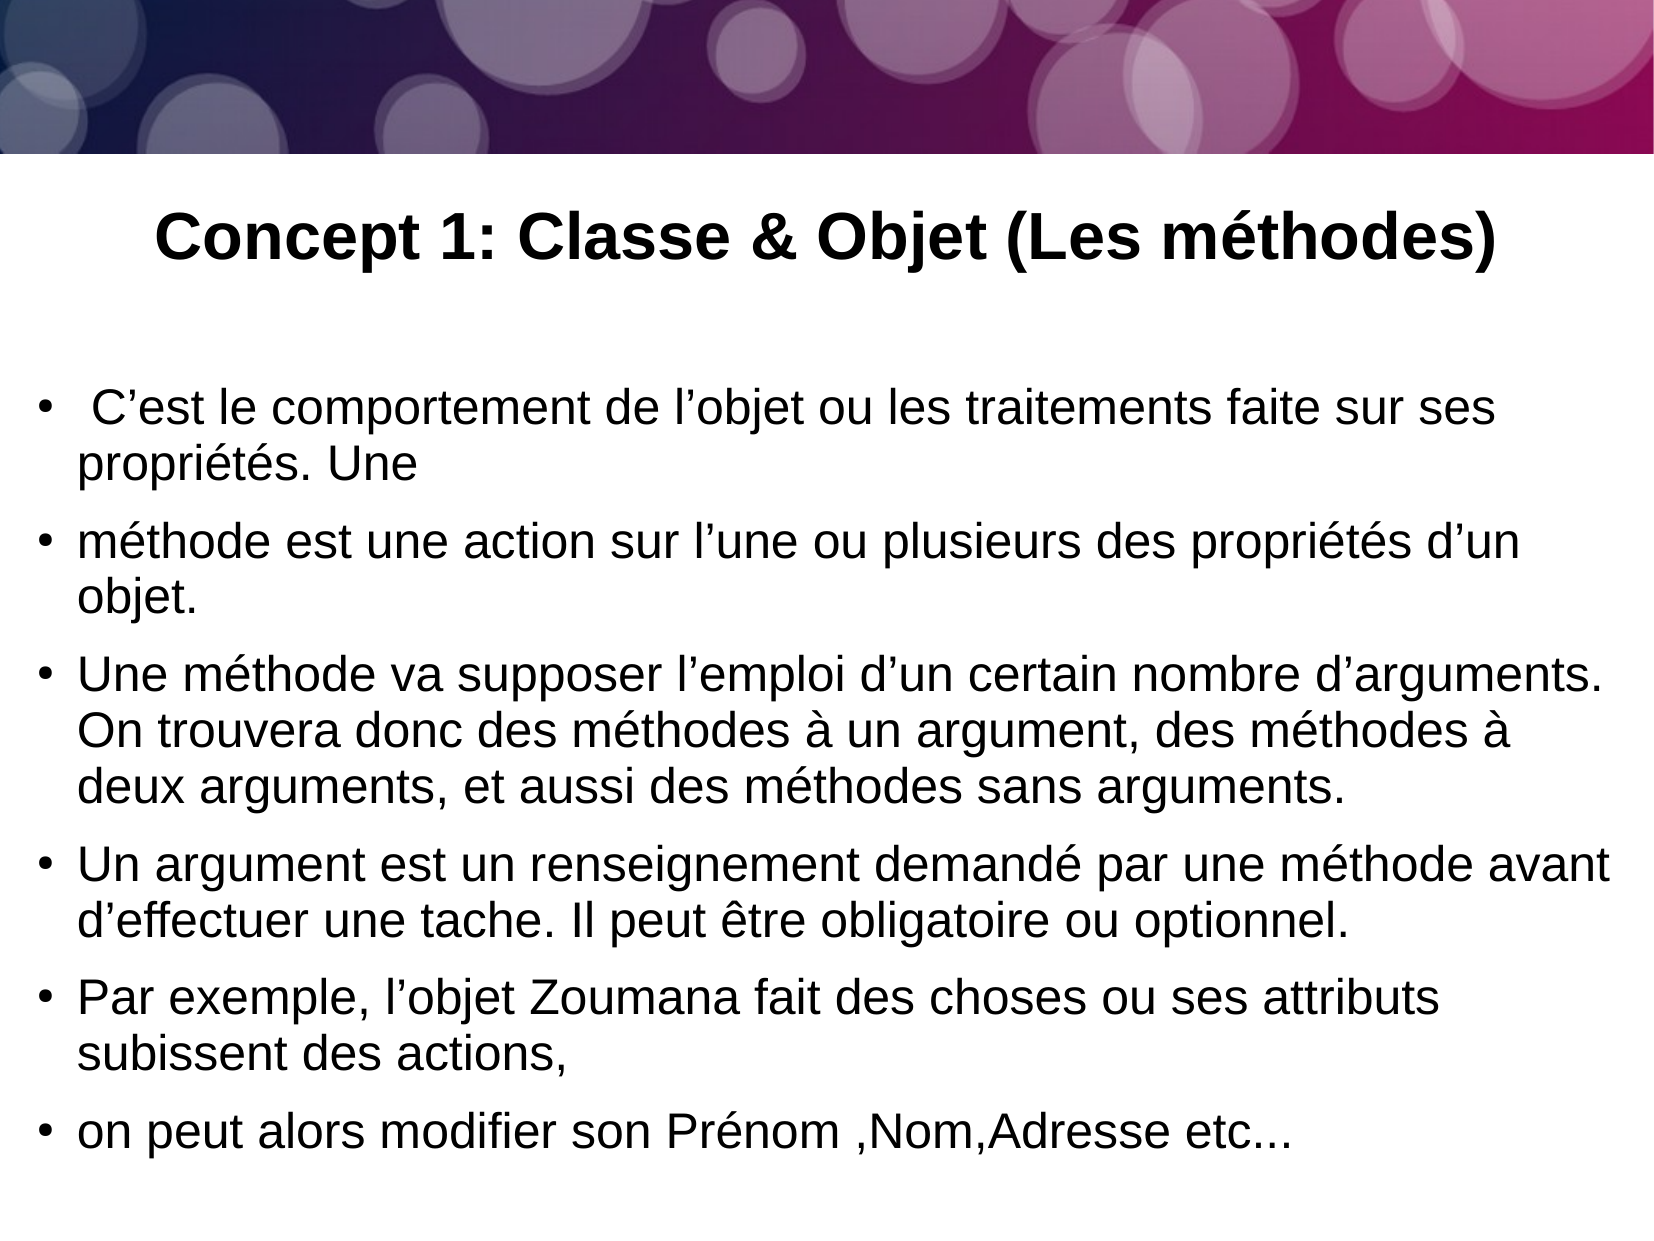

# Concept 1: Classe & Objet (Les méthodes)
 C’est le comportement de l’objet ou les traitements faite sur ses propriétés. Une
méthode est une action sur l’une ou plusieurs des propriétés d’un objet.
Une méthode va supposer l’emploi d’un certain nombre d’arguments. On trouvera donc des méthodes à un argument, des méthodes à deux arguments, et aussi des méthodes sans arguments.
Un argument est un renseignement demandé par une méthode avant d’effectuer une tache. Il peut être obligatoire ou optionnel.
Par exemple, l’objet Zoumana fait des choses ou ses attributs subissent des actions,
on peut alors modifier son Prénom ,Nom,Adresse etc...